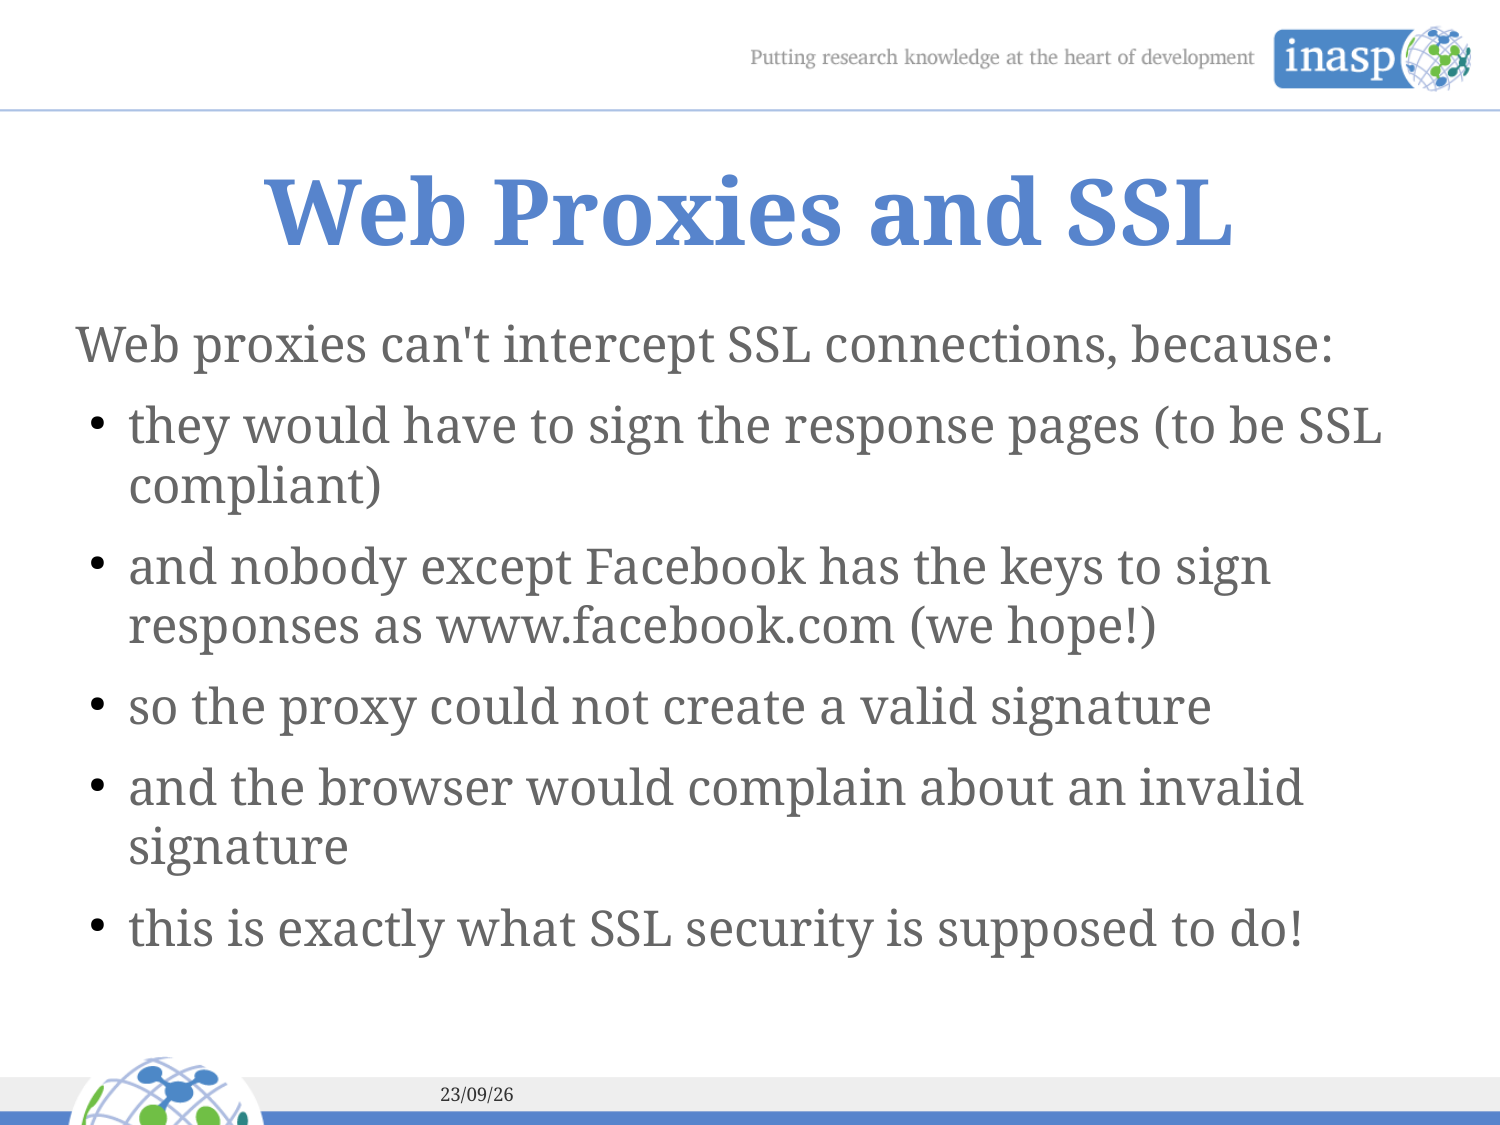

# Web Proxies and SSL
Web proxies can't intercept SSL connections, because:
they would have to sign the response pages (to be SSL compliant)
and nobody except Facebook has the keys to sign responses as www.facebook.com (we hope!)
so the proxy could not create a valid signature
and the browser would complain about an invalid signature
this is exactly what SSL security is supposed to do!